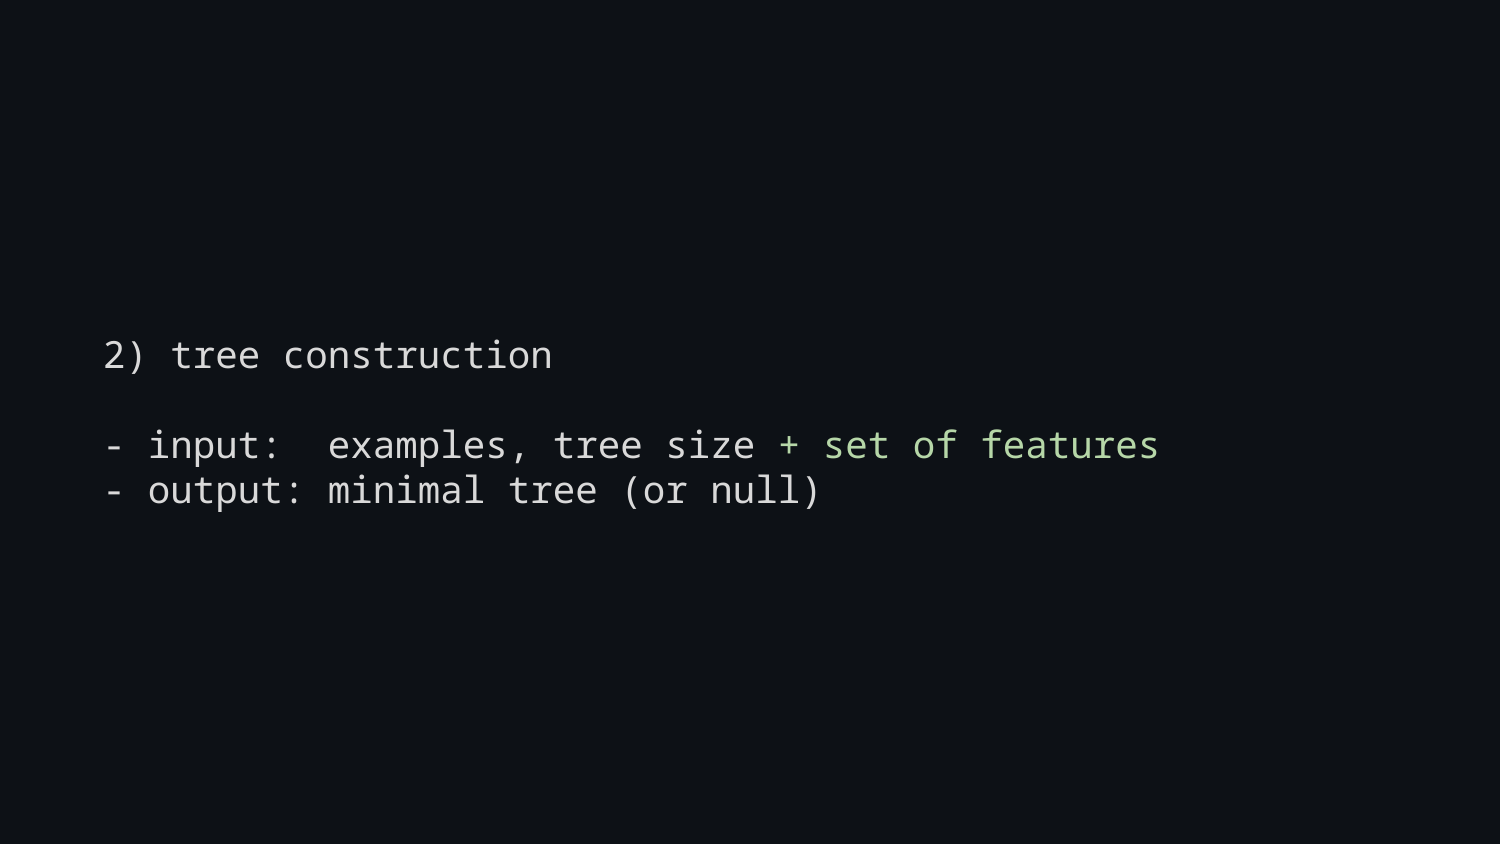

2) tree construction
- input: examples, tree size + set of features
- output: minimal tree (or null)